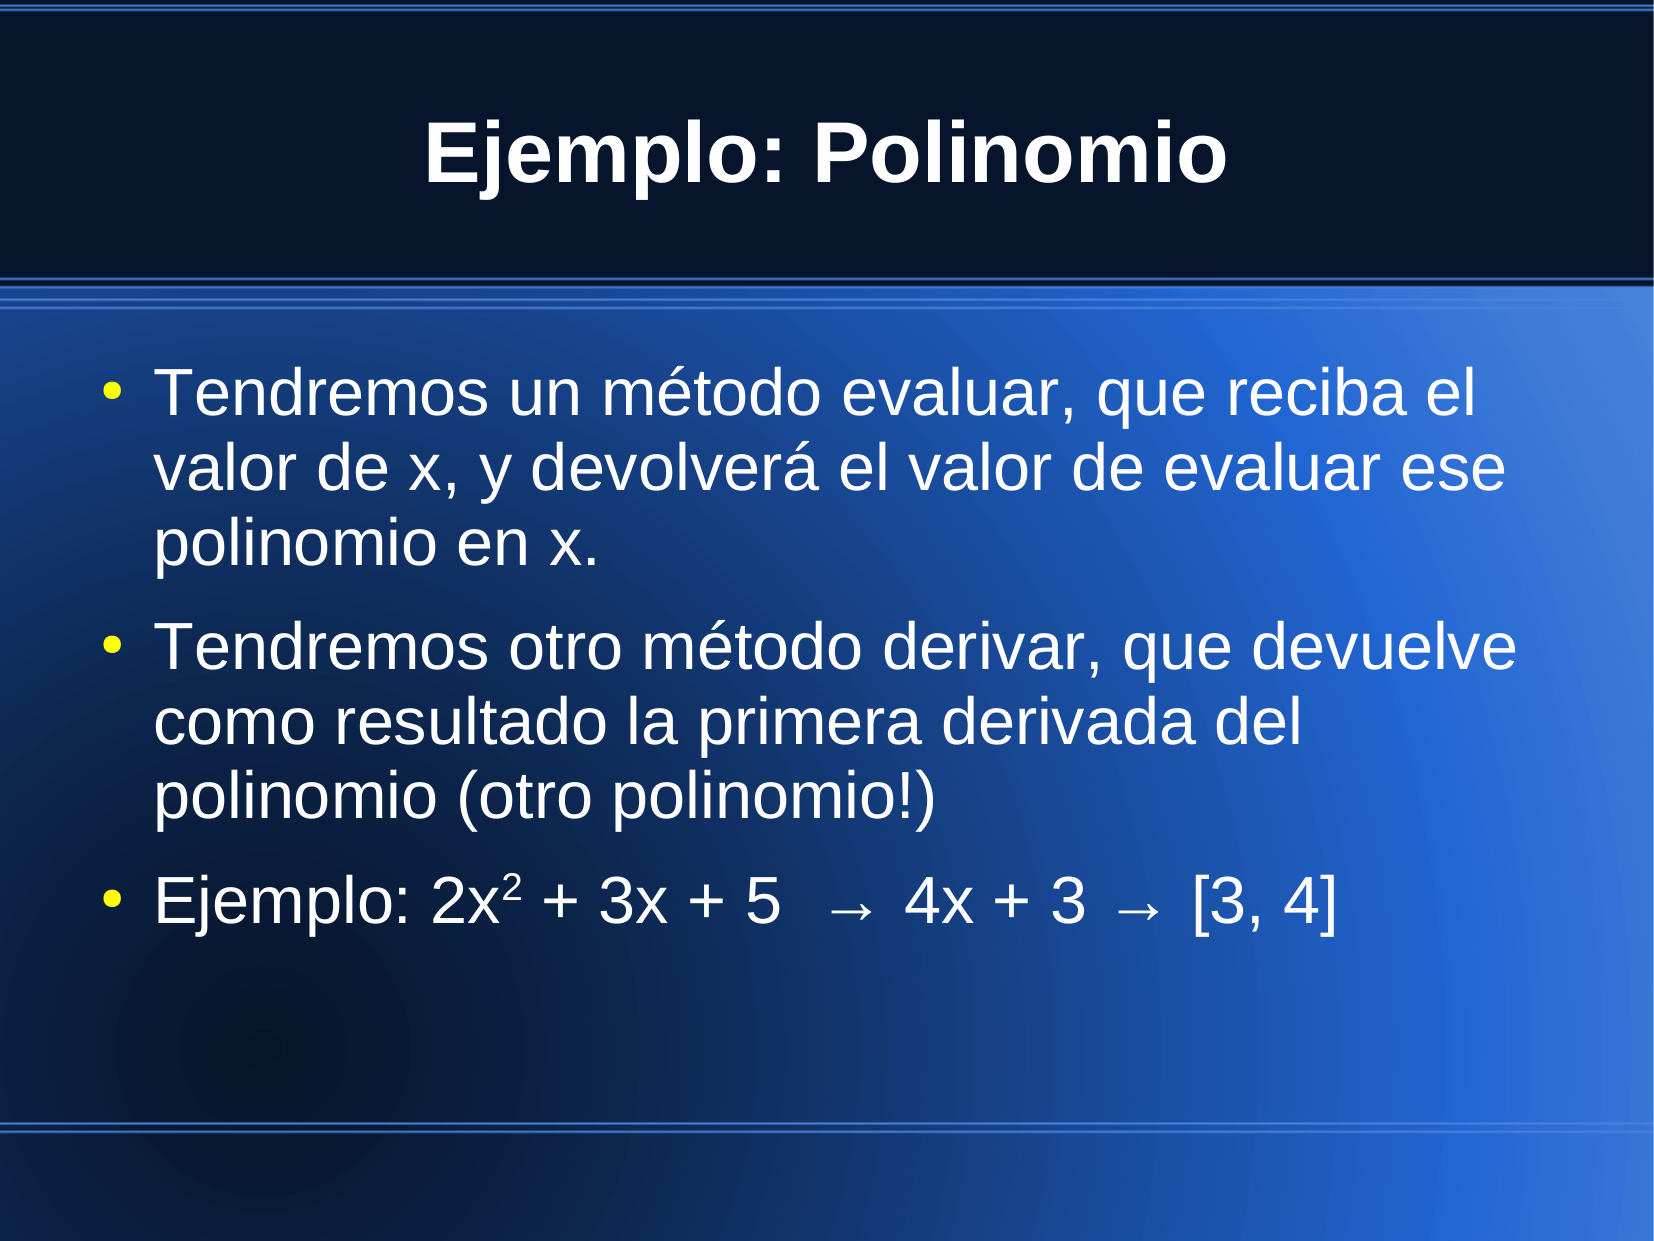

# Ejemplo: Polinomio
Tendremos un método evaluar, que reciba el valor de x, y devolverá el valor de evaluar ese polinomio en x.
Tendremos otro método derivar, que devuelve como resultado la primera derivada del polinomio (otro polinomio!)
Ejemplo: 2x2 + 3x + 5 → 4x + 3 → [3, 4]